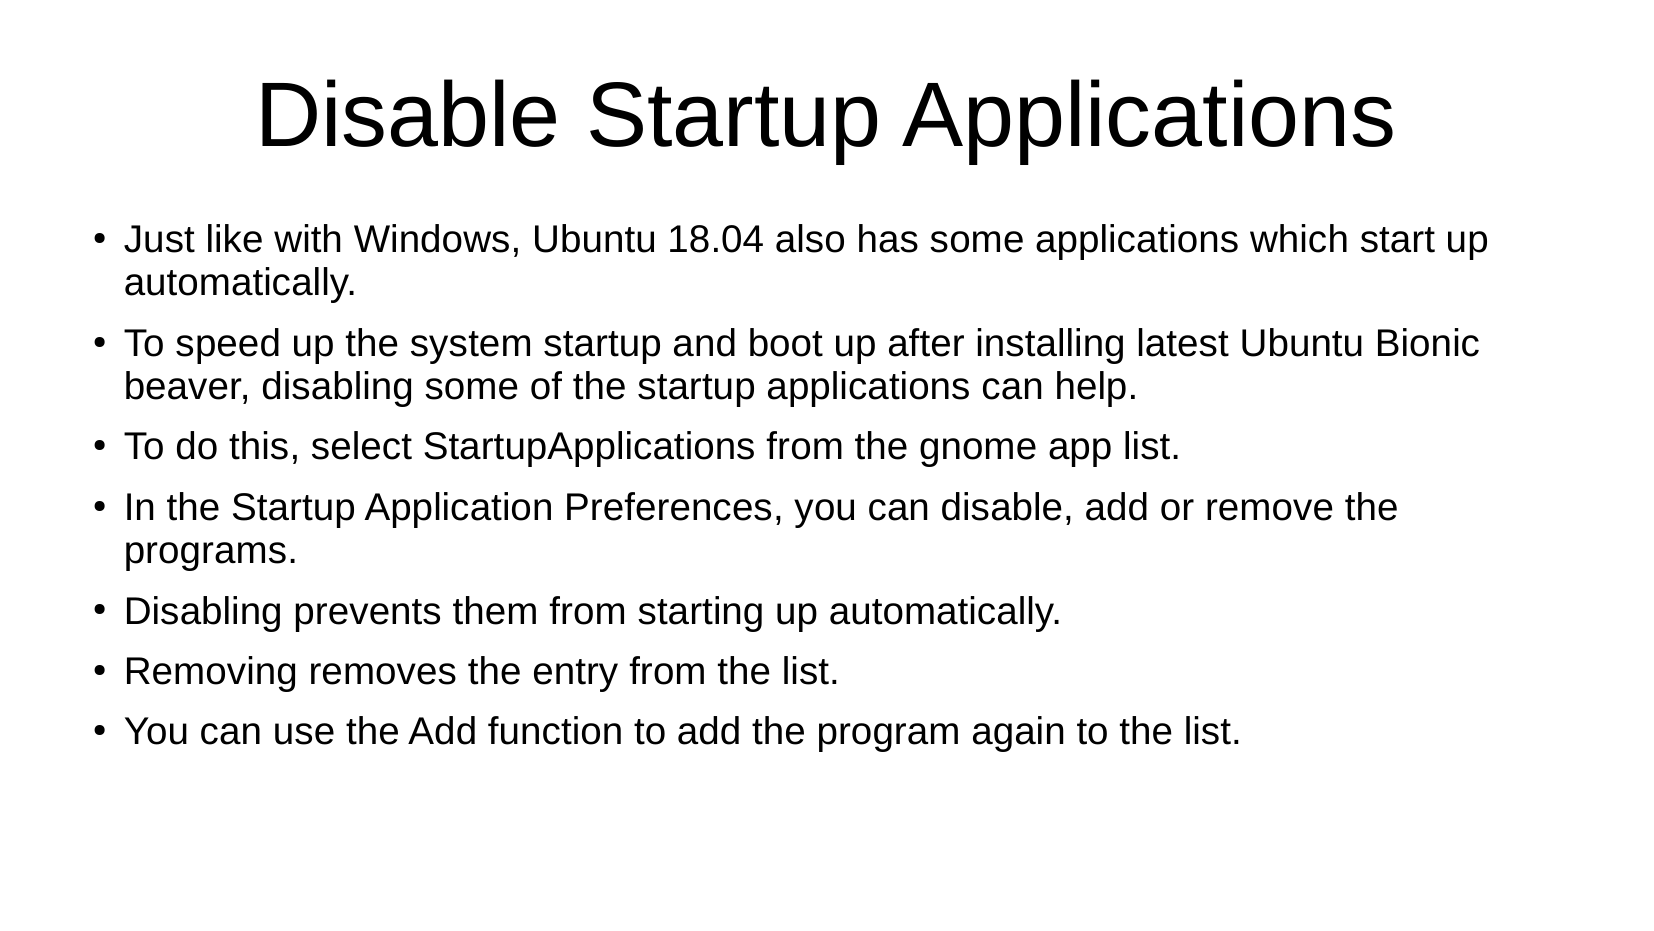

# Disable Startup Applications
Just like with Windows, Ubuntu 18.04 also has some applications which start up automatically.
To speed up the system startup and boot up after installing latest Ubuntu Bionic beaver, disabling some of the startup applications can help.
To do this, select StartupApplications from the gnome app list.
In the Startup Application Preferences, you can disable, add or remove the programs.
Disabling prevents them from starting up automatically.
Removing removes the entry from the list.
You can use the Add function to add the program again to the list.